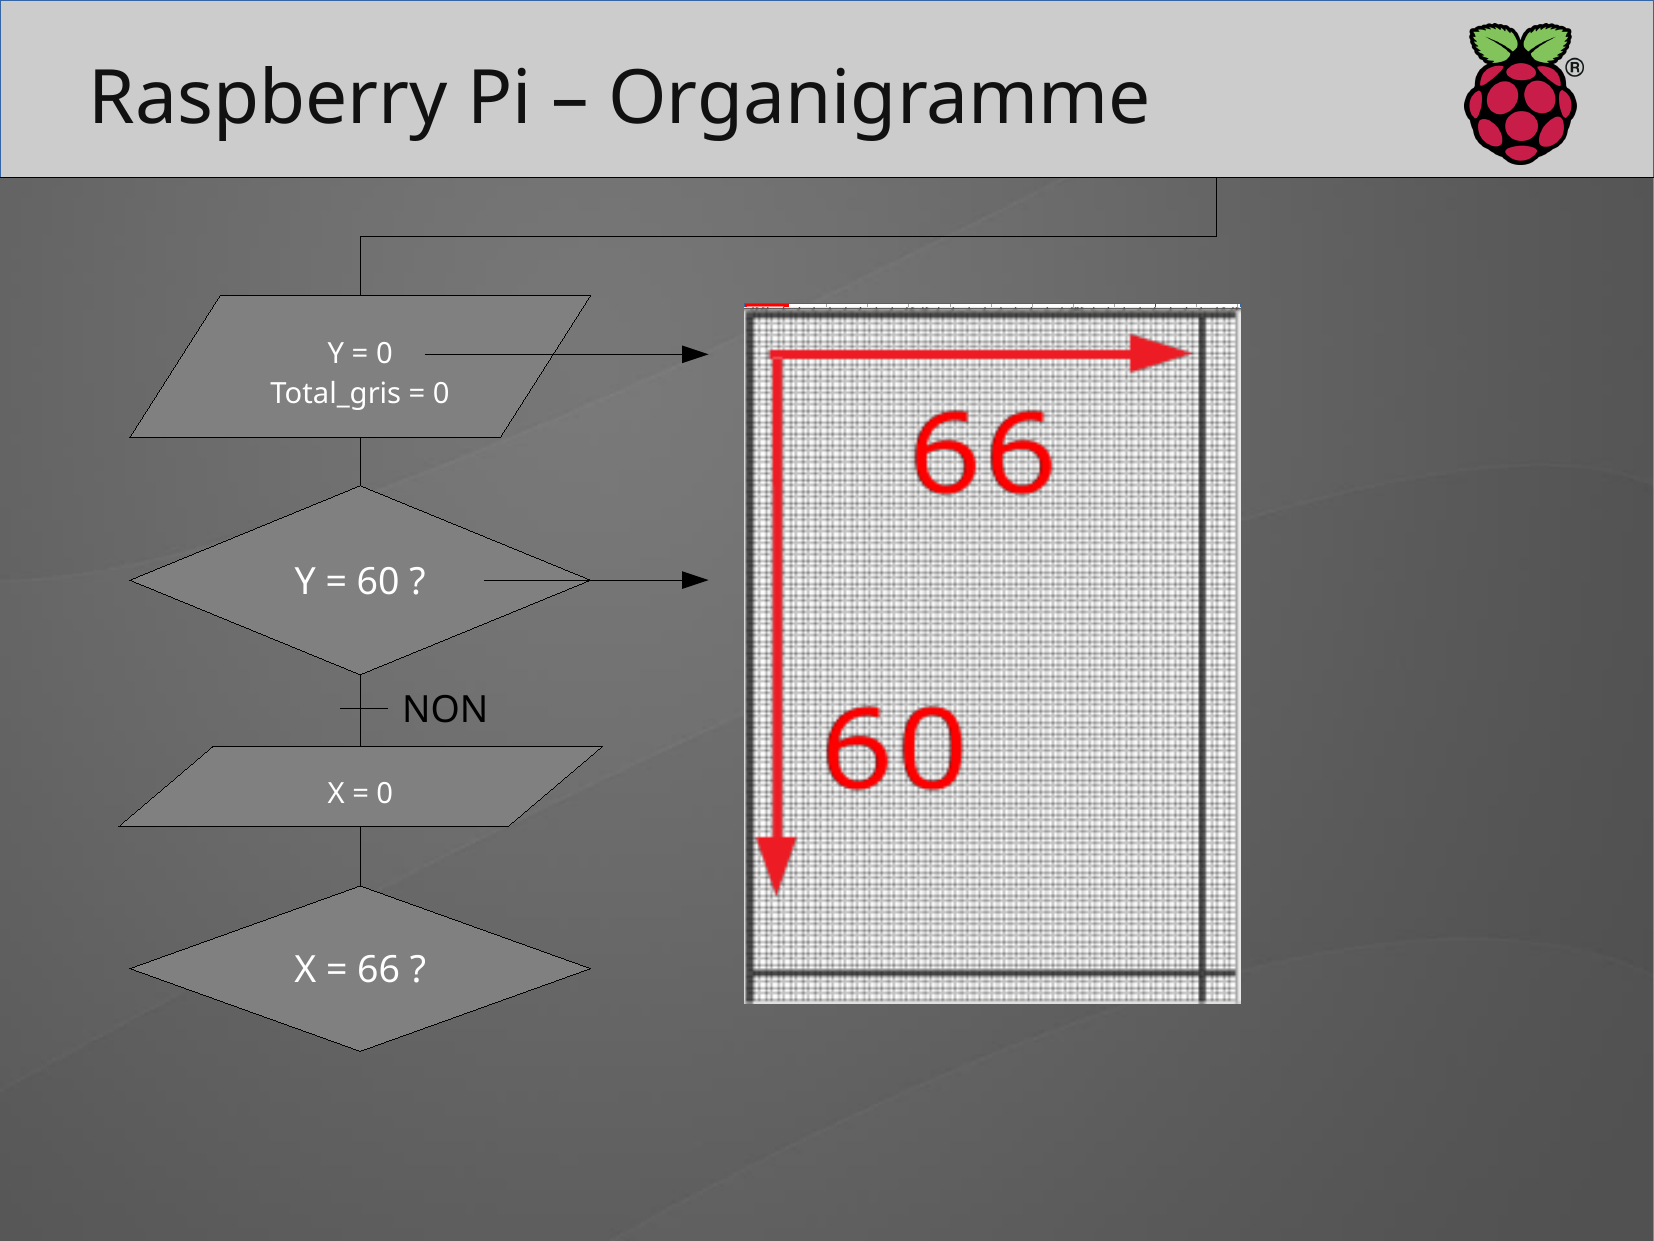

Raspberry Pi – Organigramme
Y = 0
Total_gris = 0
Y = 60 ?
NON
X = 0
X = 66 ?